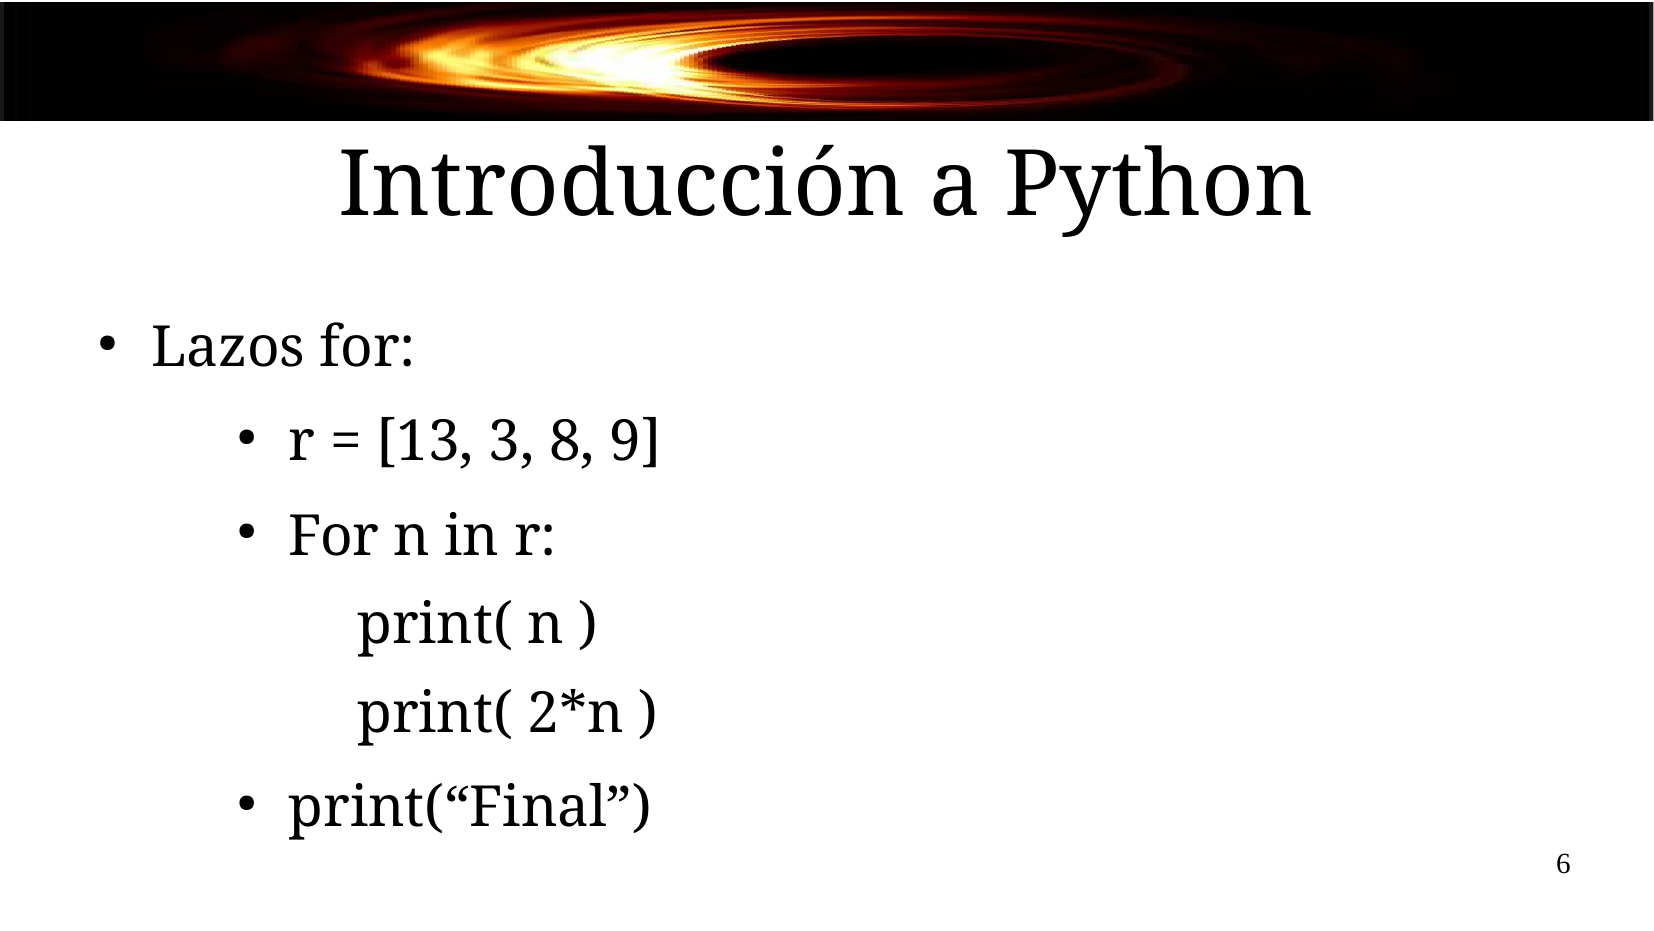

# Introducción a Python
Lazos for:
r = [13, 3, 8, 9]
For n in r:
print( n )
print( 2*n )
print(“Final”)
6